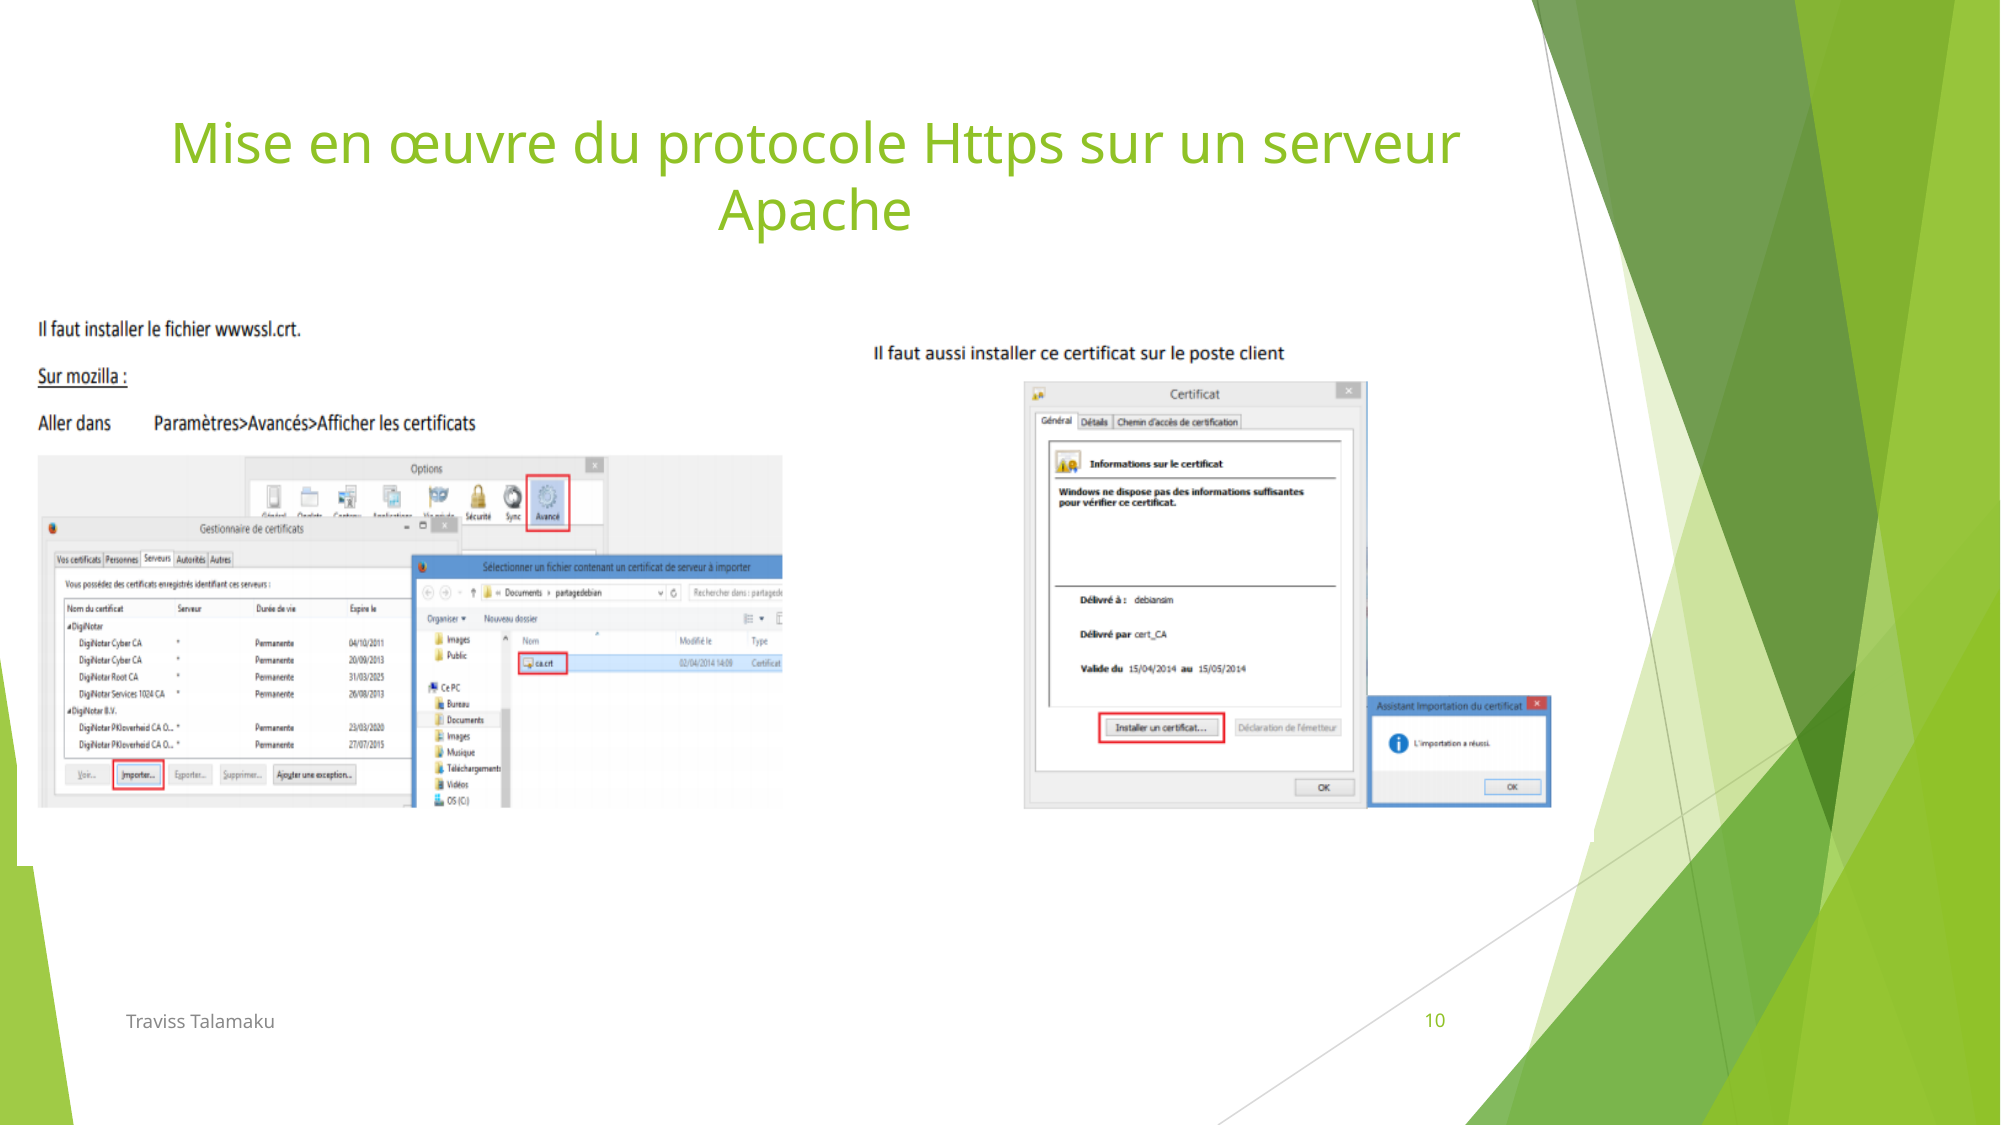

# Mise en œuvre du protocole Https sur un serveur Apache
Traviss Talamaku